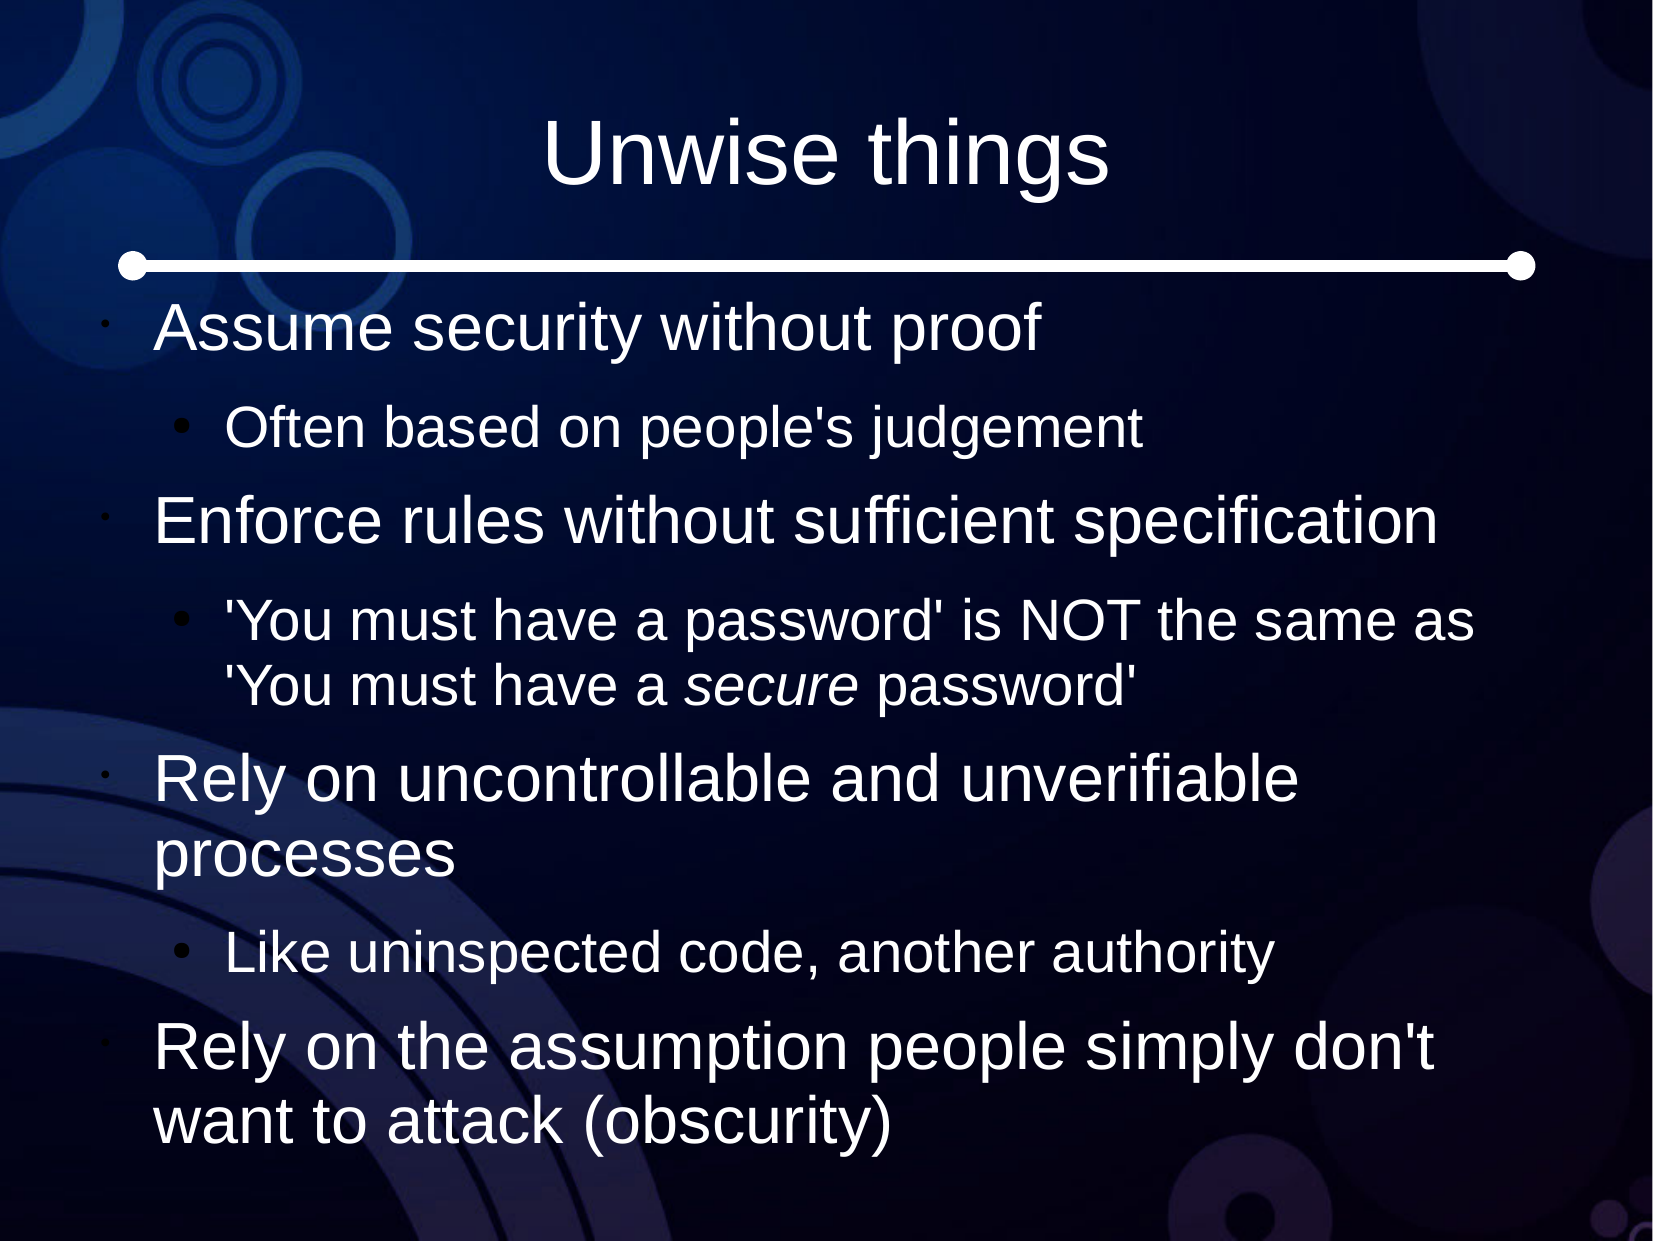

# Unwise things
Assume security without proof
Often based on people's judgement
Enforce rules without sufficient specification
'You must have a password' is NOT the same as 'You must have a secure password'
Rely on uncontrollable and unverifiable processes
Like uninspected code, another authority
Rely on the assumption people simply don't want to attack (obscurity)